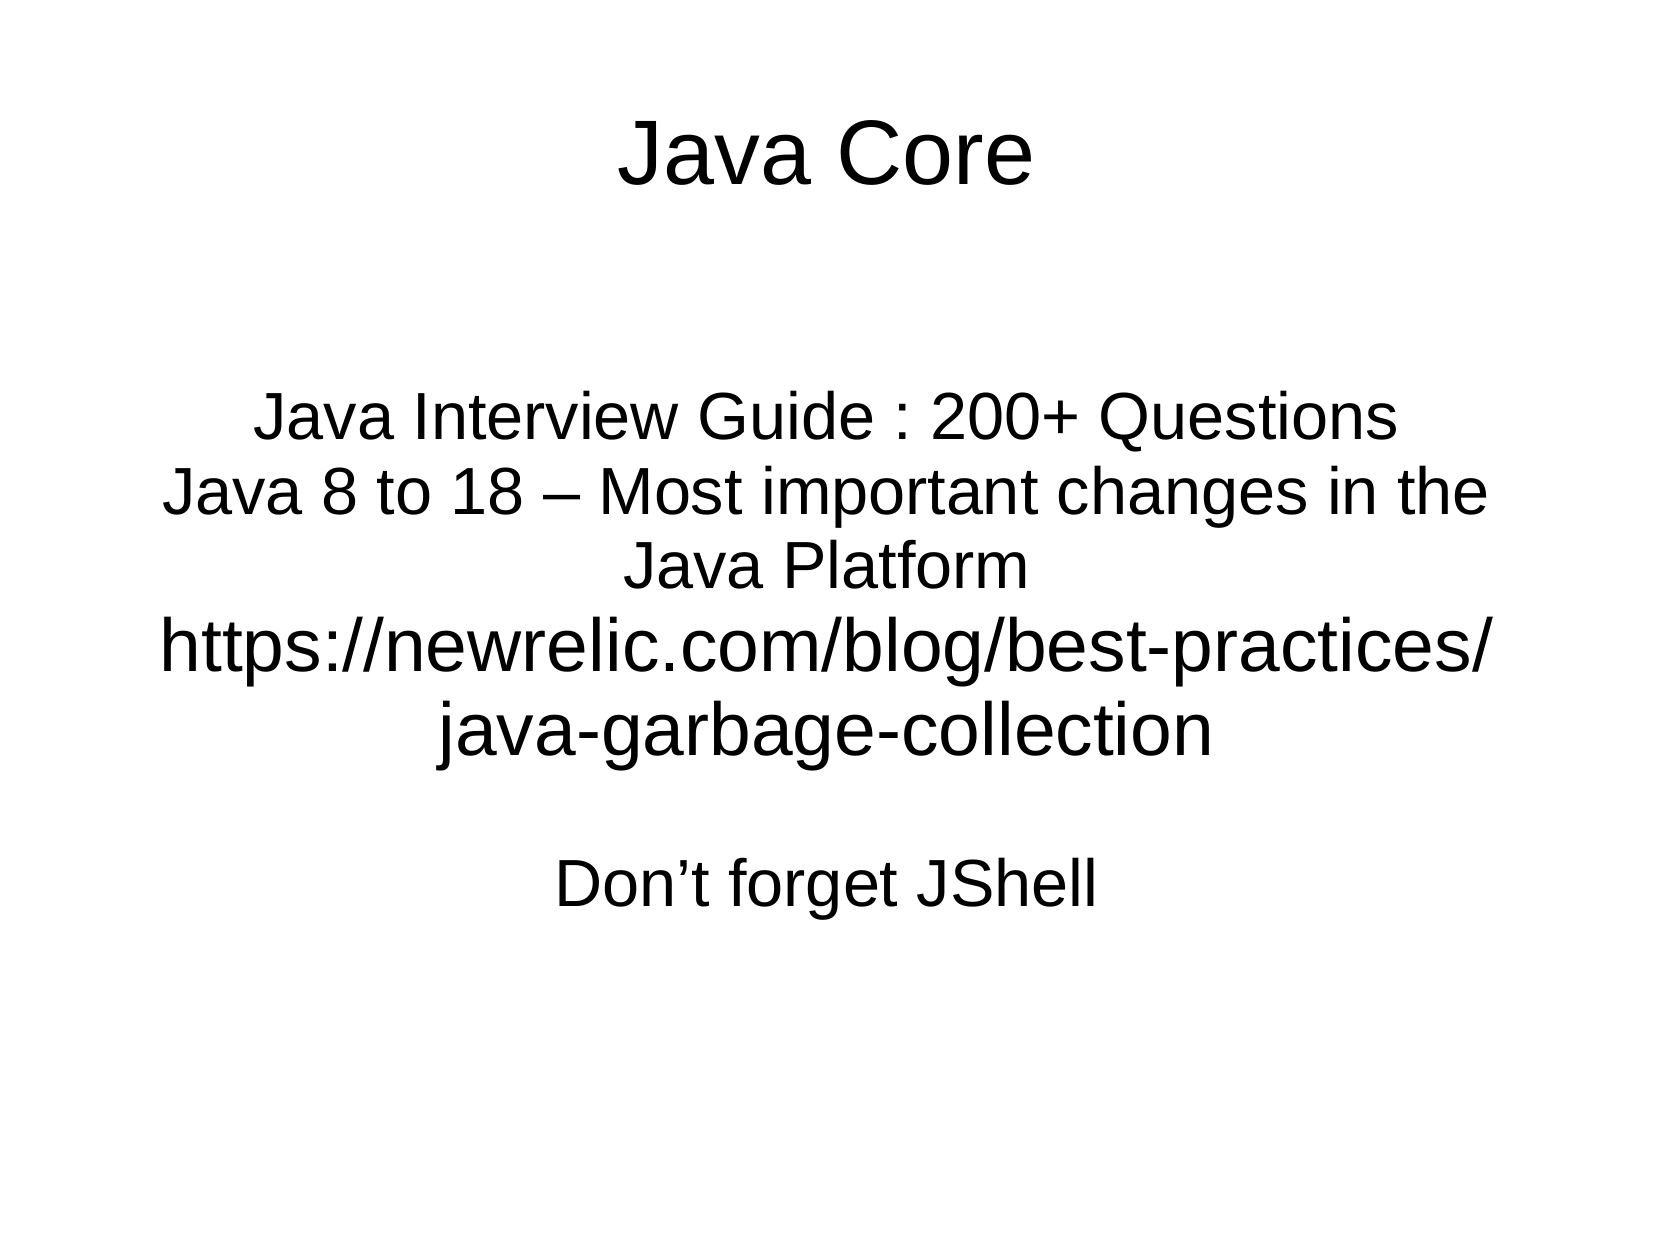

# Java Core
Java Interview Guide : 200+ Questions
Java 8 to 18 – Most important changes in the Java Platform
https://newrelic.com/blog/best-practices/java-garbage-collection
Don’t forget JShell